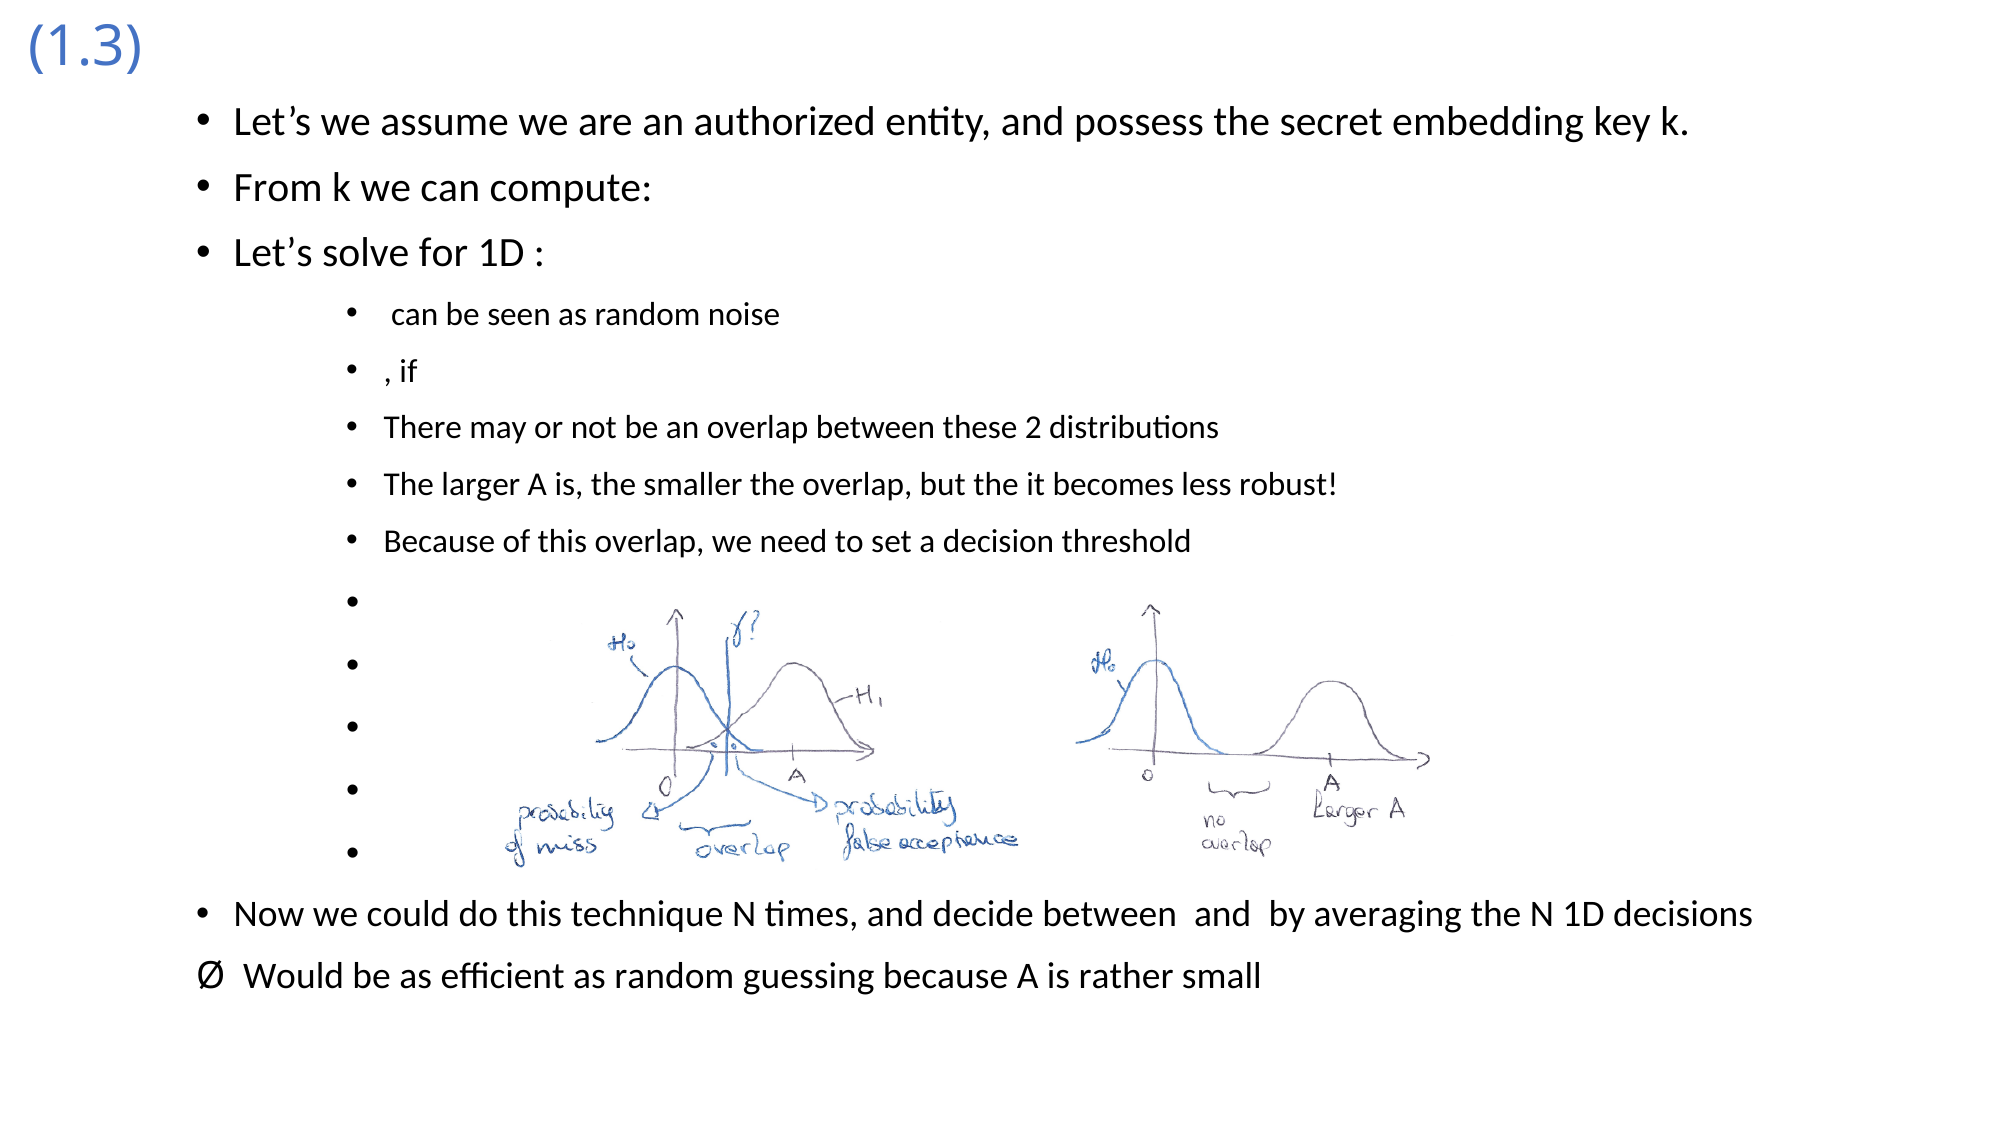

# (1.3)
Let’s we assume we are an authorized entity, and possess the secret embedding key k.
From k we can compute:
Let’s solve for 1D :
 can be seen as random noise
, if
There may or not be an overlap between these 2 distributions
The larger A is, the smaller the overlap, but the it becomes less robust!
Because of this overlap, we need to set a decision threshold
Now we could do this technique N times, and decide between and by averaging the N 1D decisions
Would be as efficient as random guessing because A is rather small